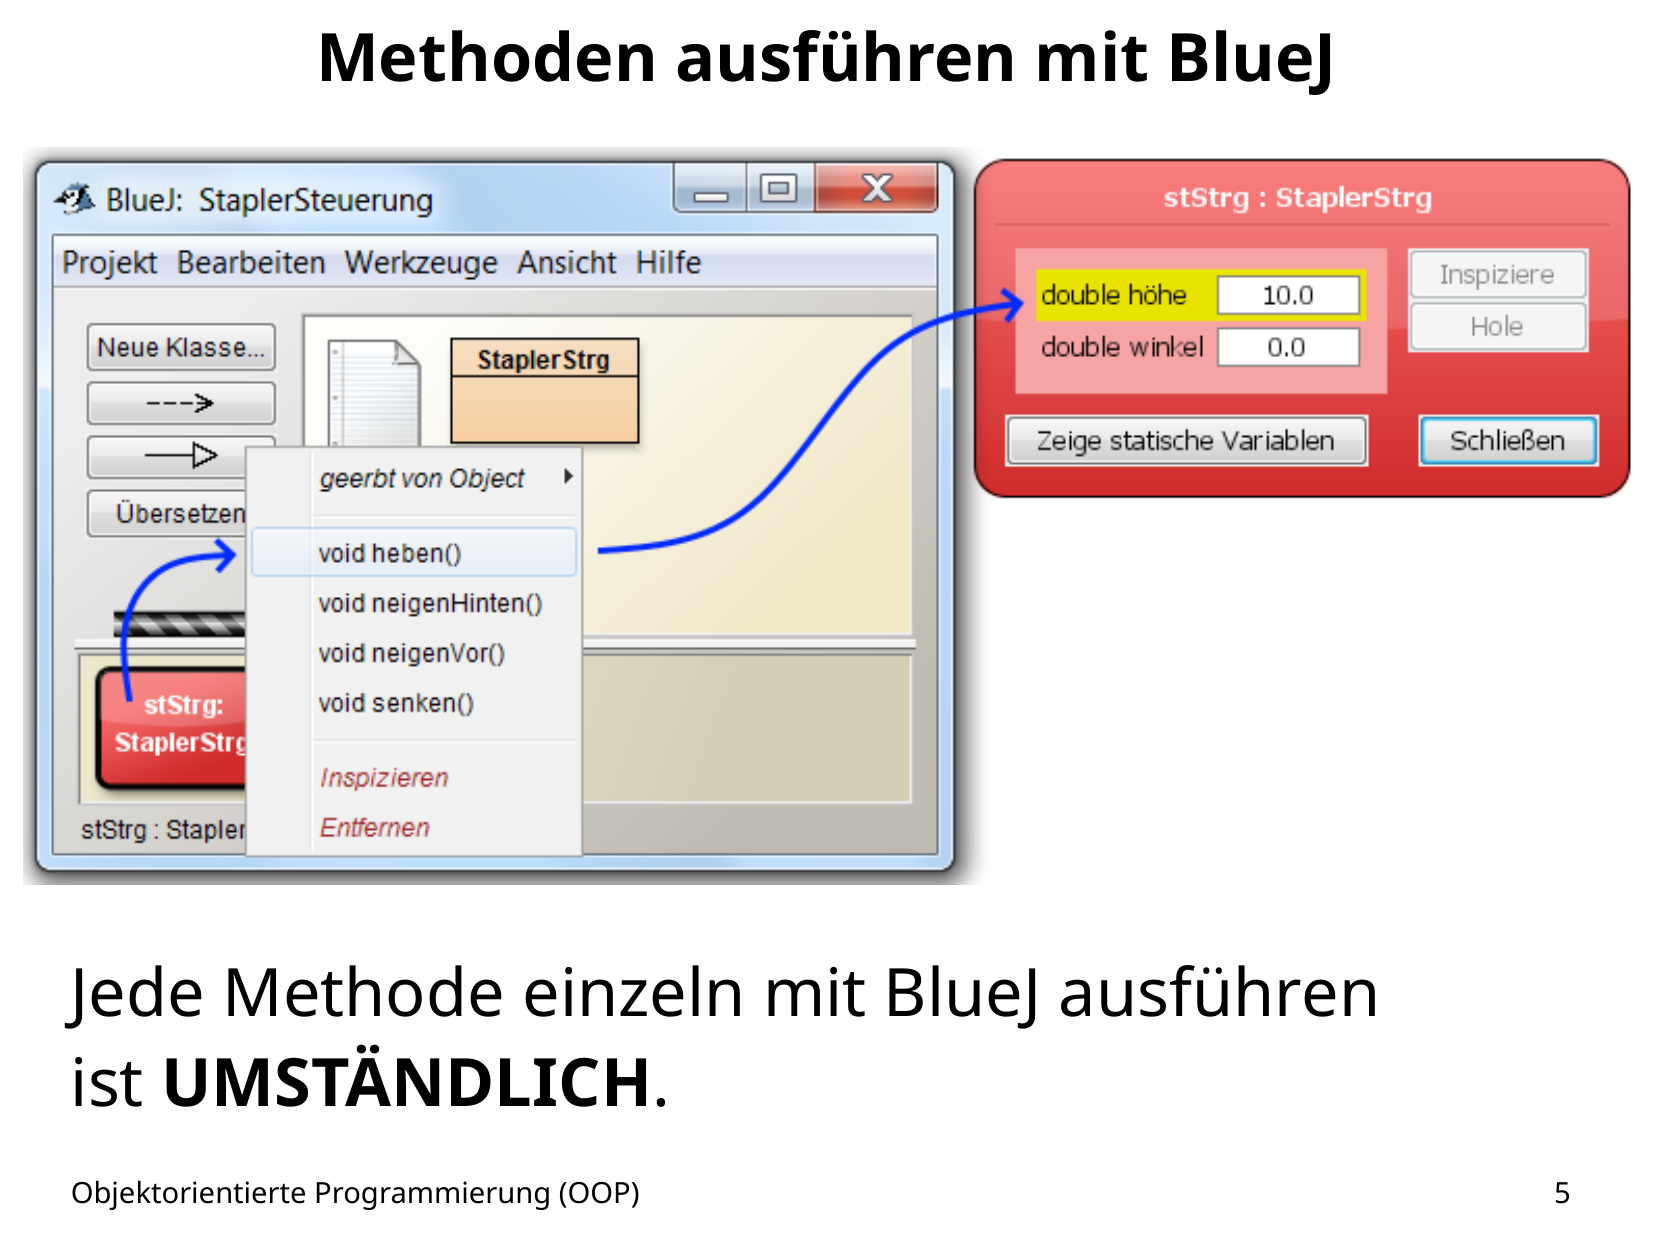

# Methoden ausführen mit BlueJ
Jede Methode einzeln mit BlueJ ausführen
ist UMSTÄNDLICH.
Objektorientierte Programmierung (OOP)
5